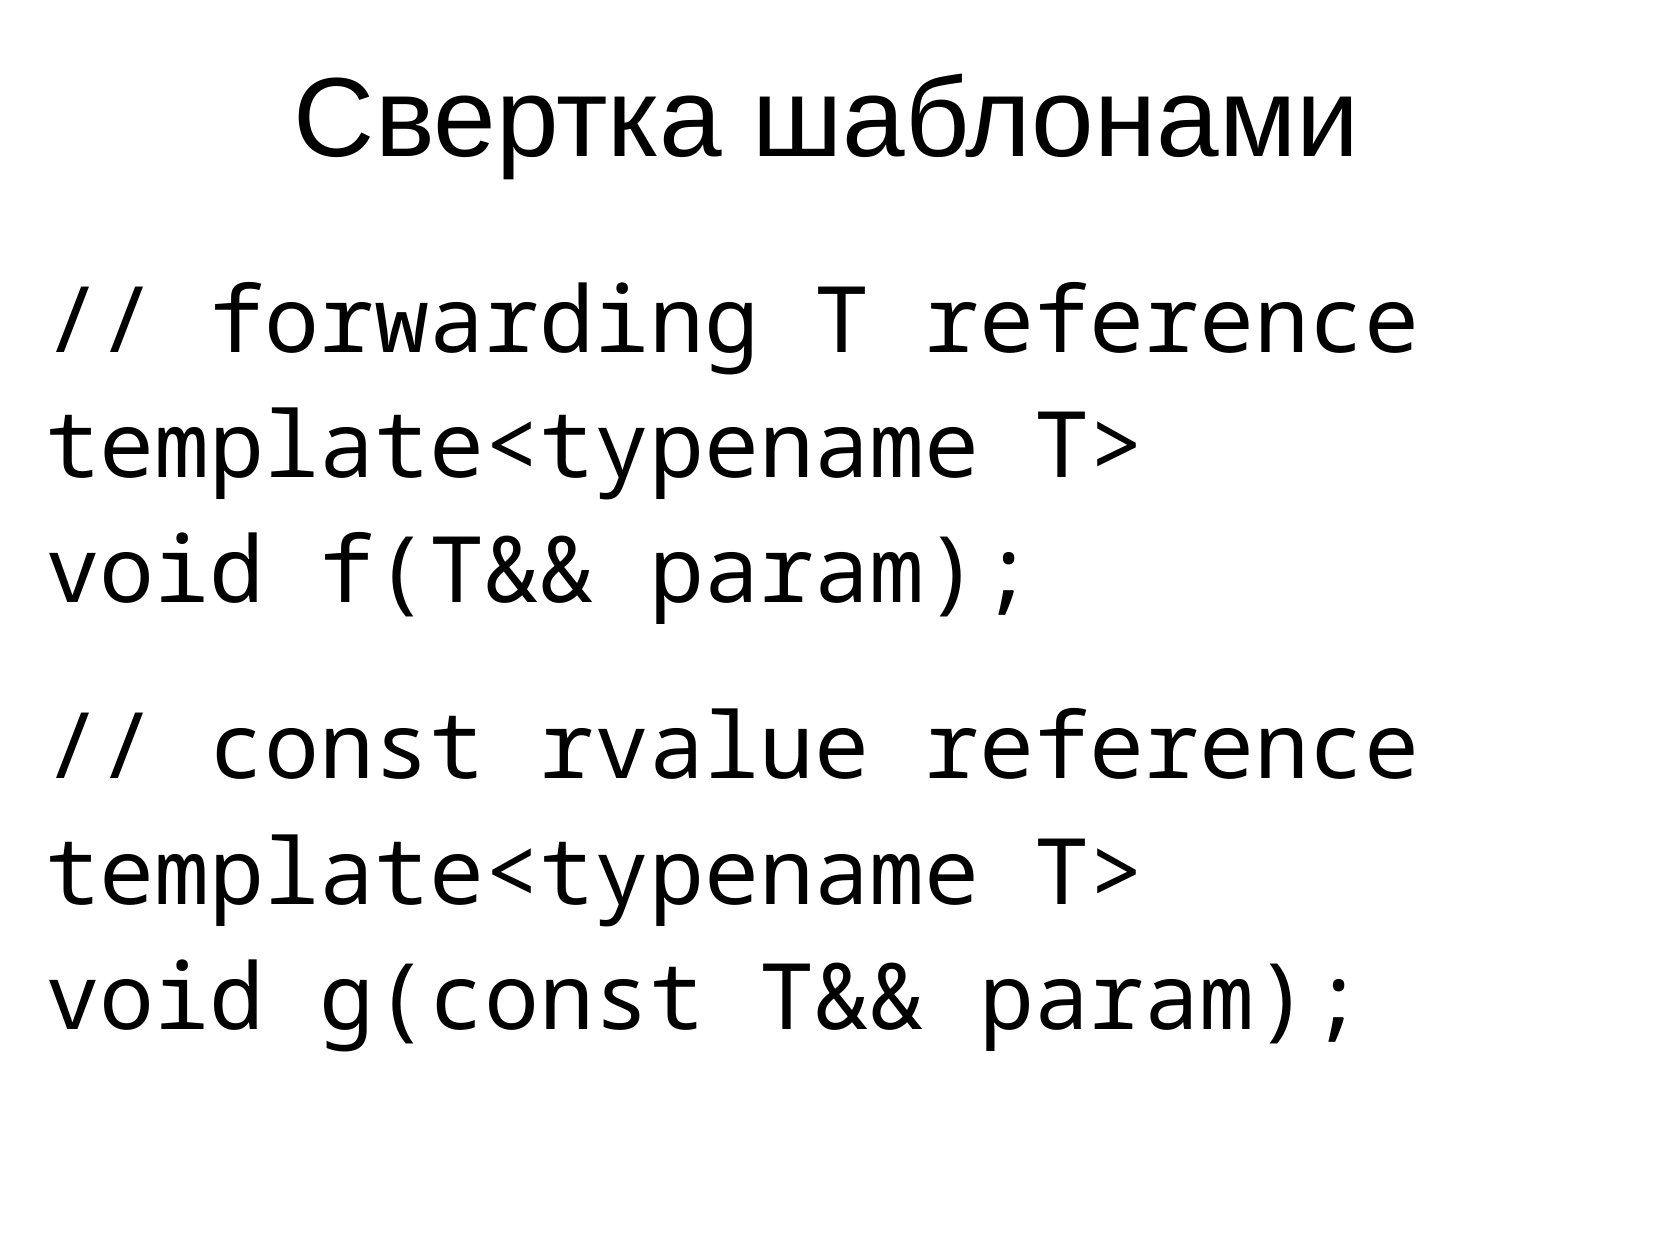

# Свертка шаблонами
// forwarding T reference
template<typename T>
void f(T&& param);
// const rvalue reference
template<typename T>
void g(const T&& param);